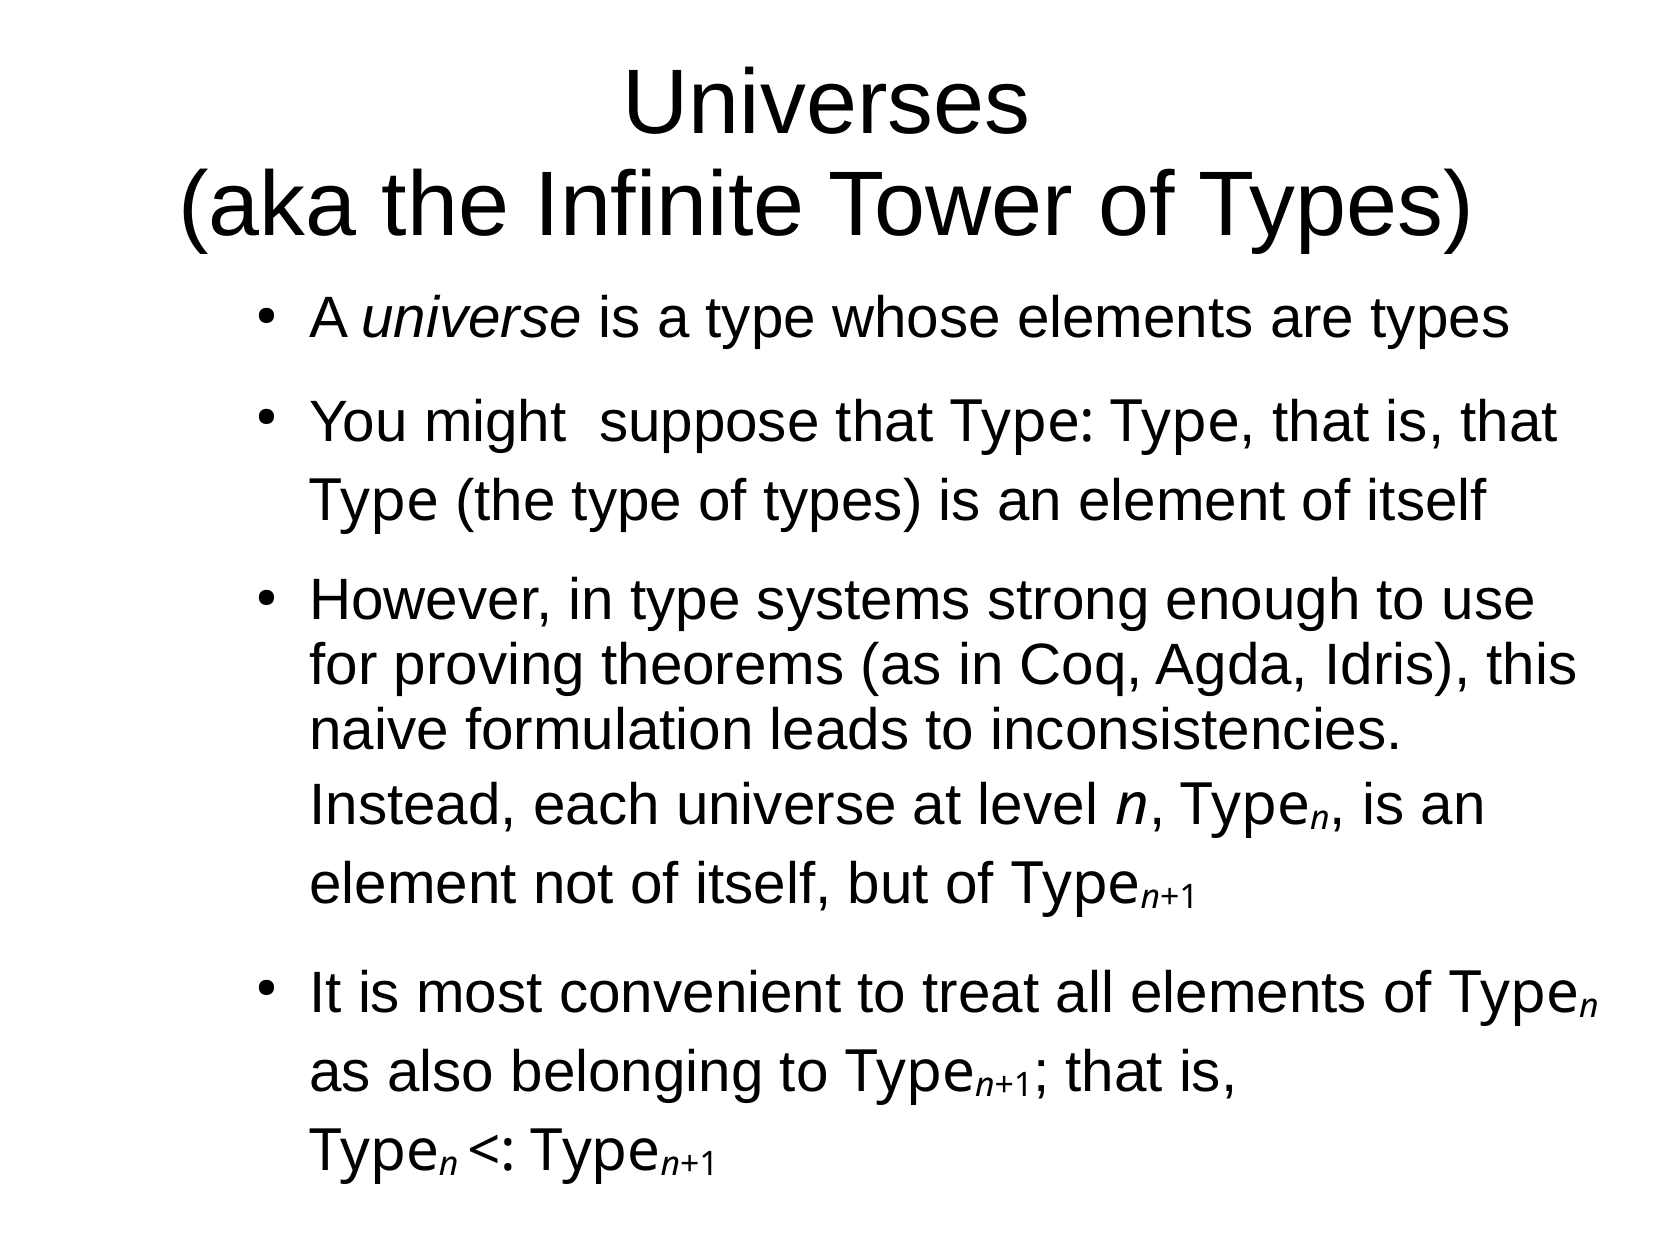

# Universes (aka the Infinite Tower of Types)
A universe is a type whose elements are types
You might suppose that Type: Type, that is, that Type (the type of types) is an element of itself
However, in type systems strong enough to use for proving theorems (as in Coq, Agda, Idris), this naive formulation leads to inconsistencies. Instead, each universe at level n, Typen, is an element not of itself, but of Typen+1
It is most convenient to treat all elements of Typen as also belonging to Typen+1; that is,
Typen <: Typen+1